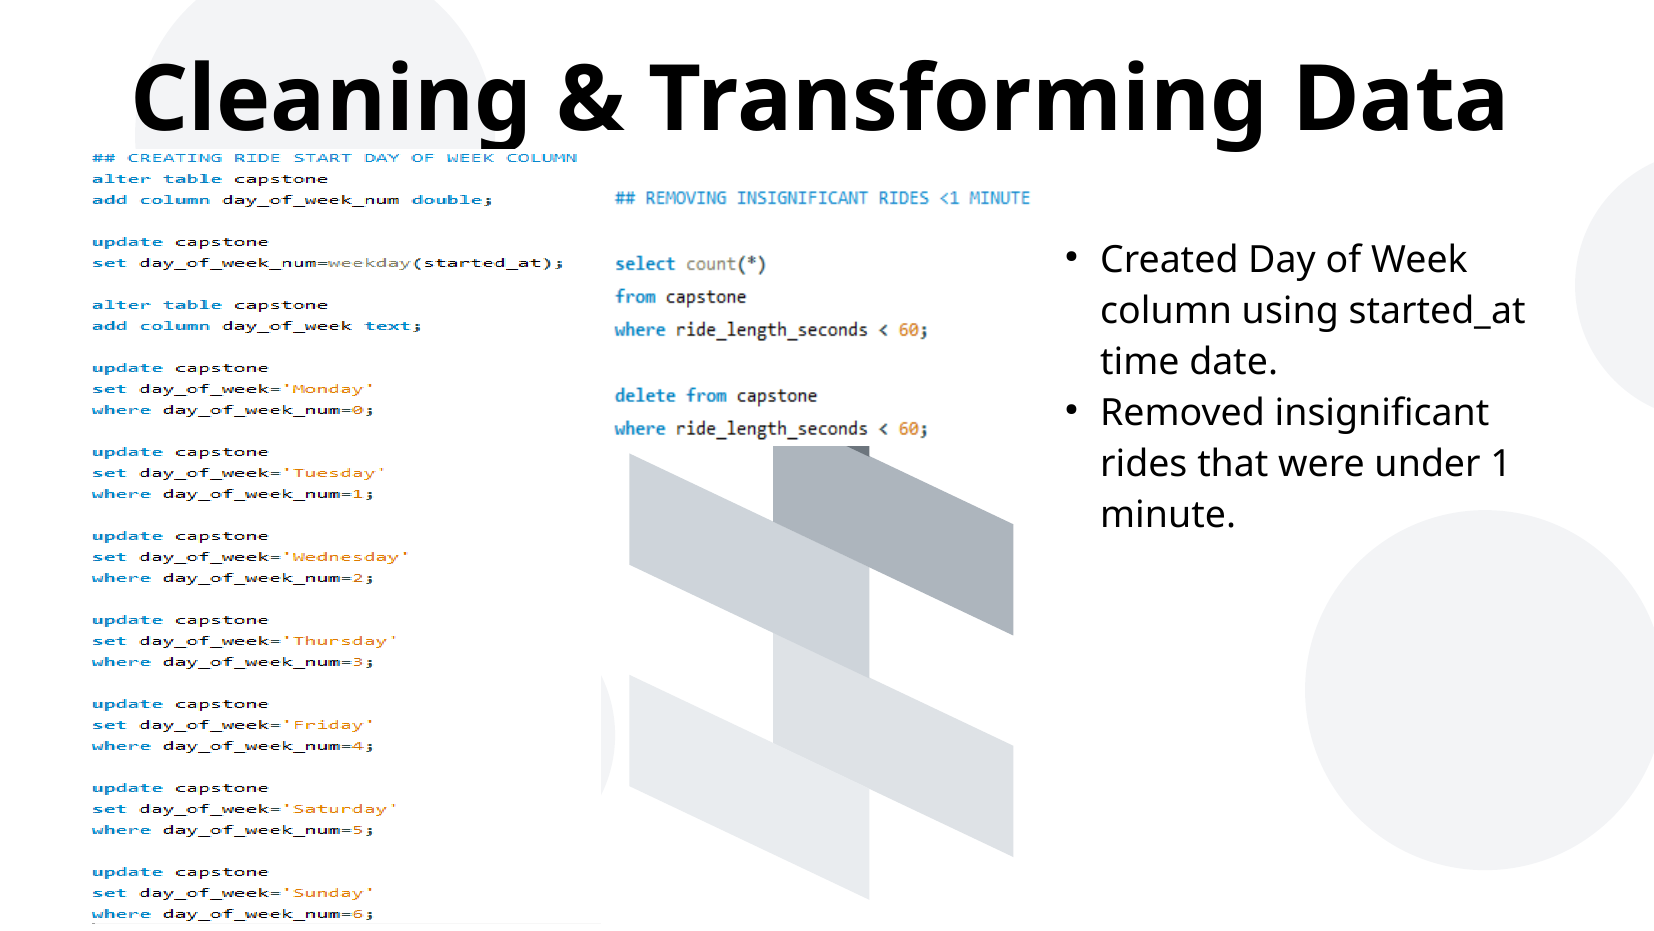

# Cleaning & Transforming Data
Created Day of Week column using started_at time date.
Removed insignificant rides that were under 1 minute.